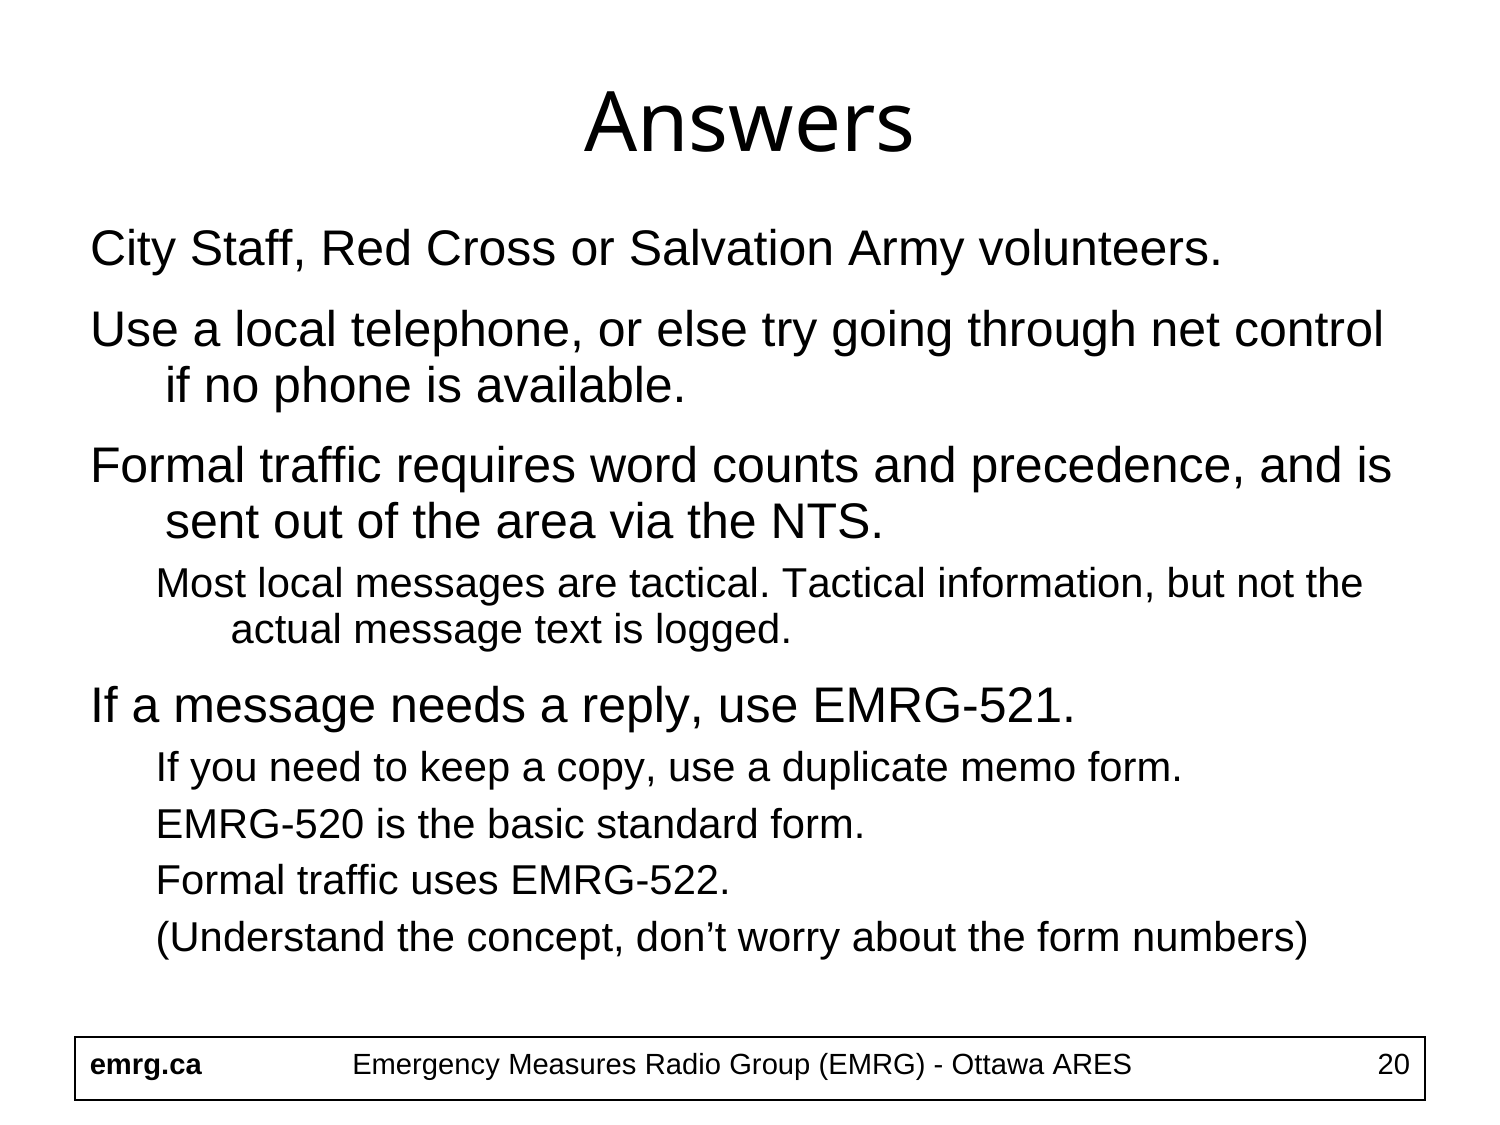

# Answers
City Staff, Red Cross or Salvation Army volunteers.
Use a local telephone, or else try going through net control if no phone is available.
Formal traffic requires word counts and precedence, and is sent out of the area via the NTS.
Most local messages are tactical. Tactical information, but not the actual message text is logged.
If a message needs a reply, use EMRG-521.
If you need to keep a copy, use a duplicate memo form.
EMRG-520 is the basic standard form.
Formal traffic uses EMRG-522.
(Understand the concept, don’t worry about the form numbers)
Emergency Measures Radio Group (EMRG) - Ottawa ARES